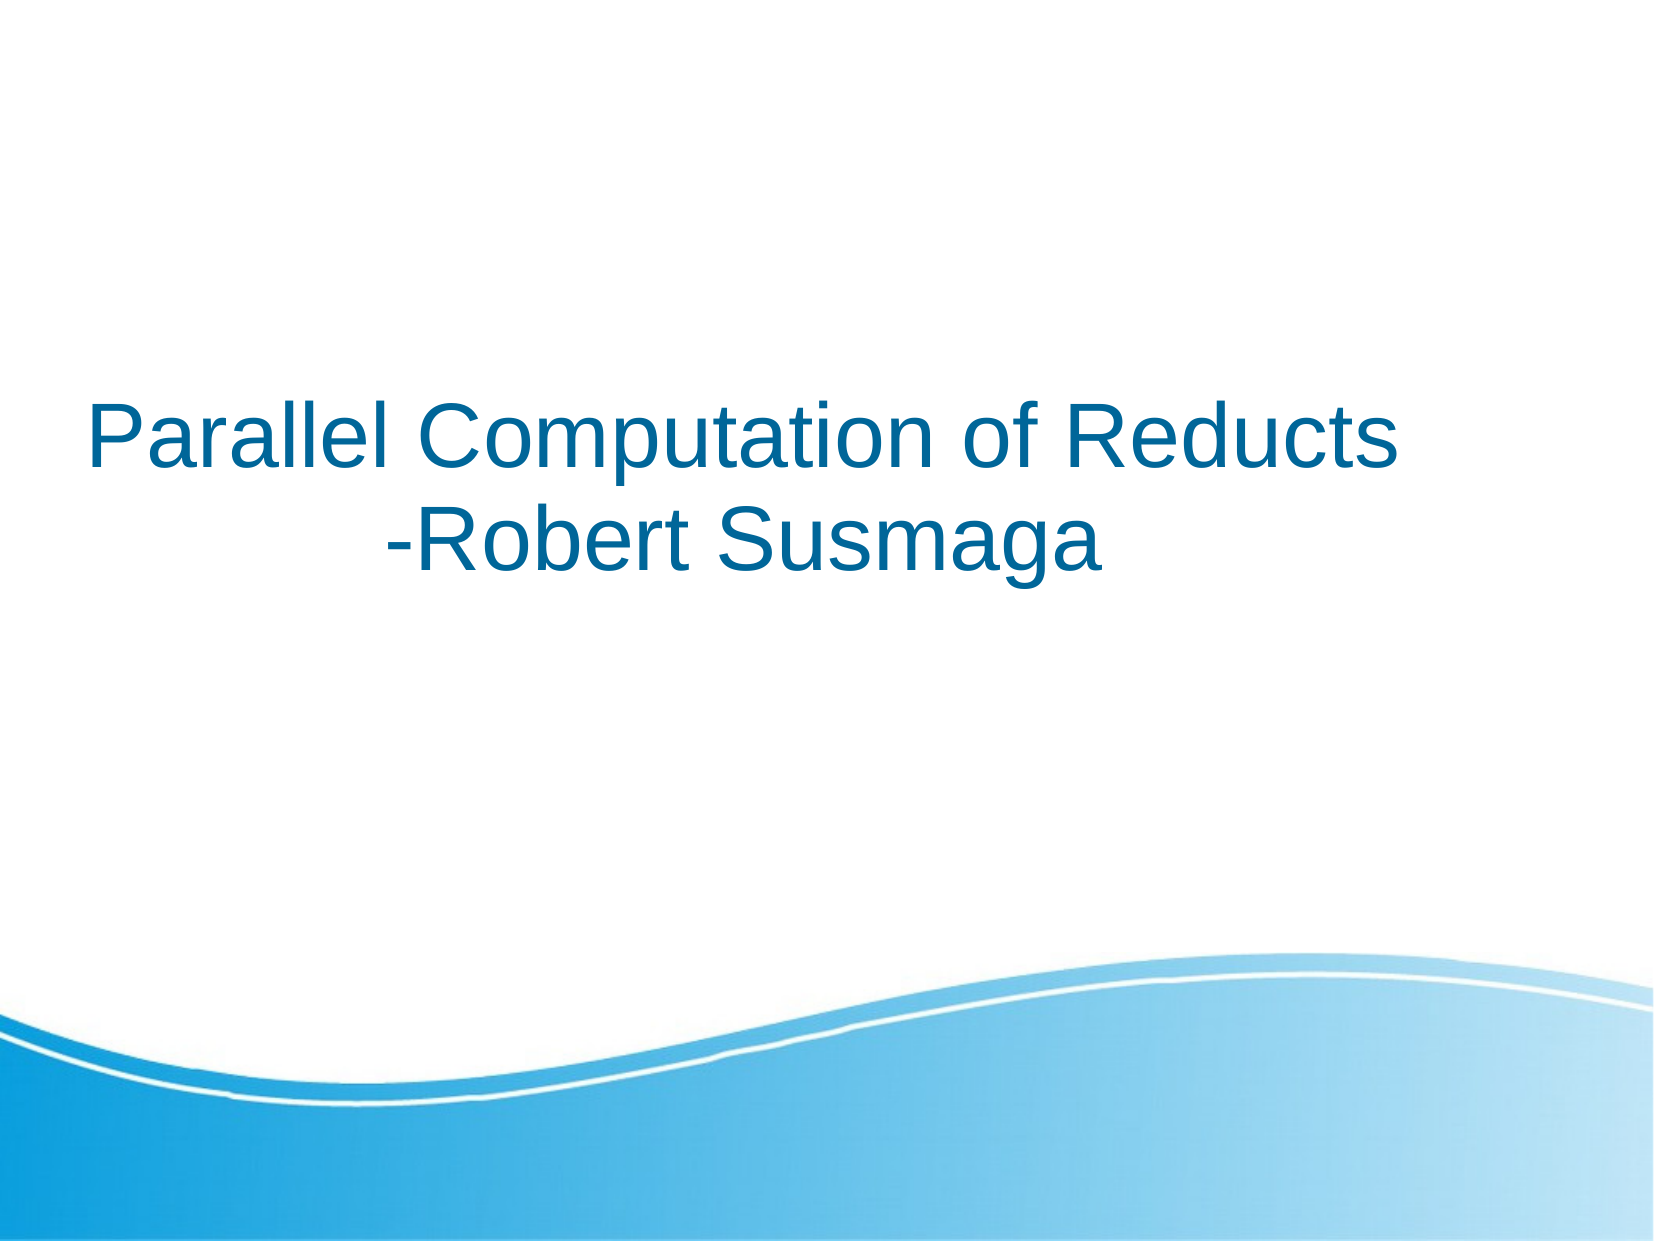

# Parallel Computation of Reducts -Robert Susmaga